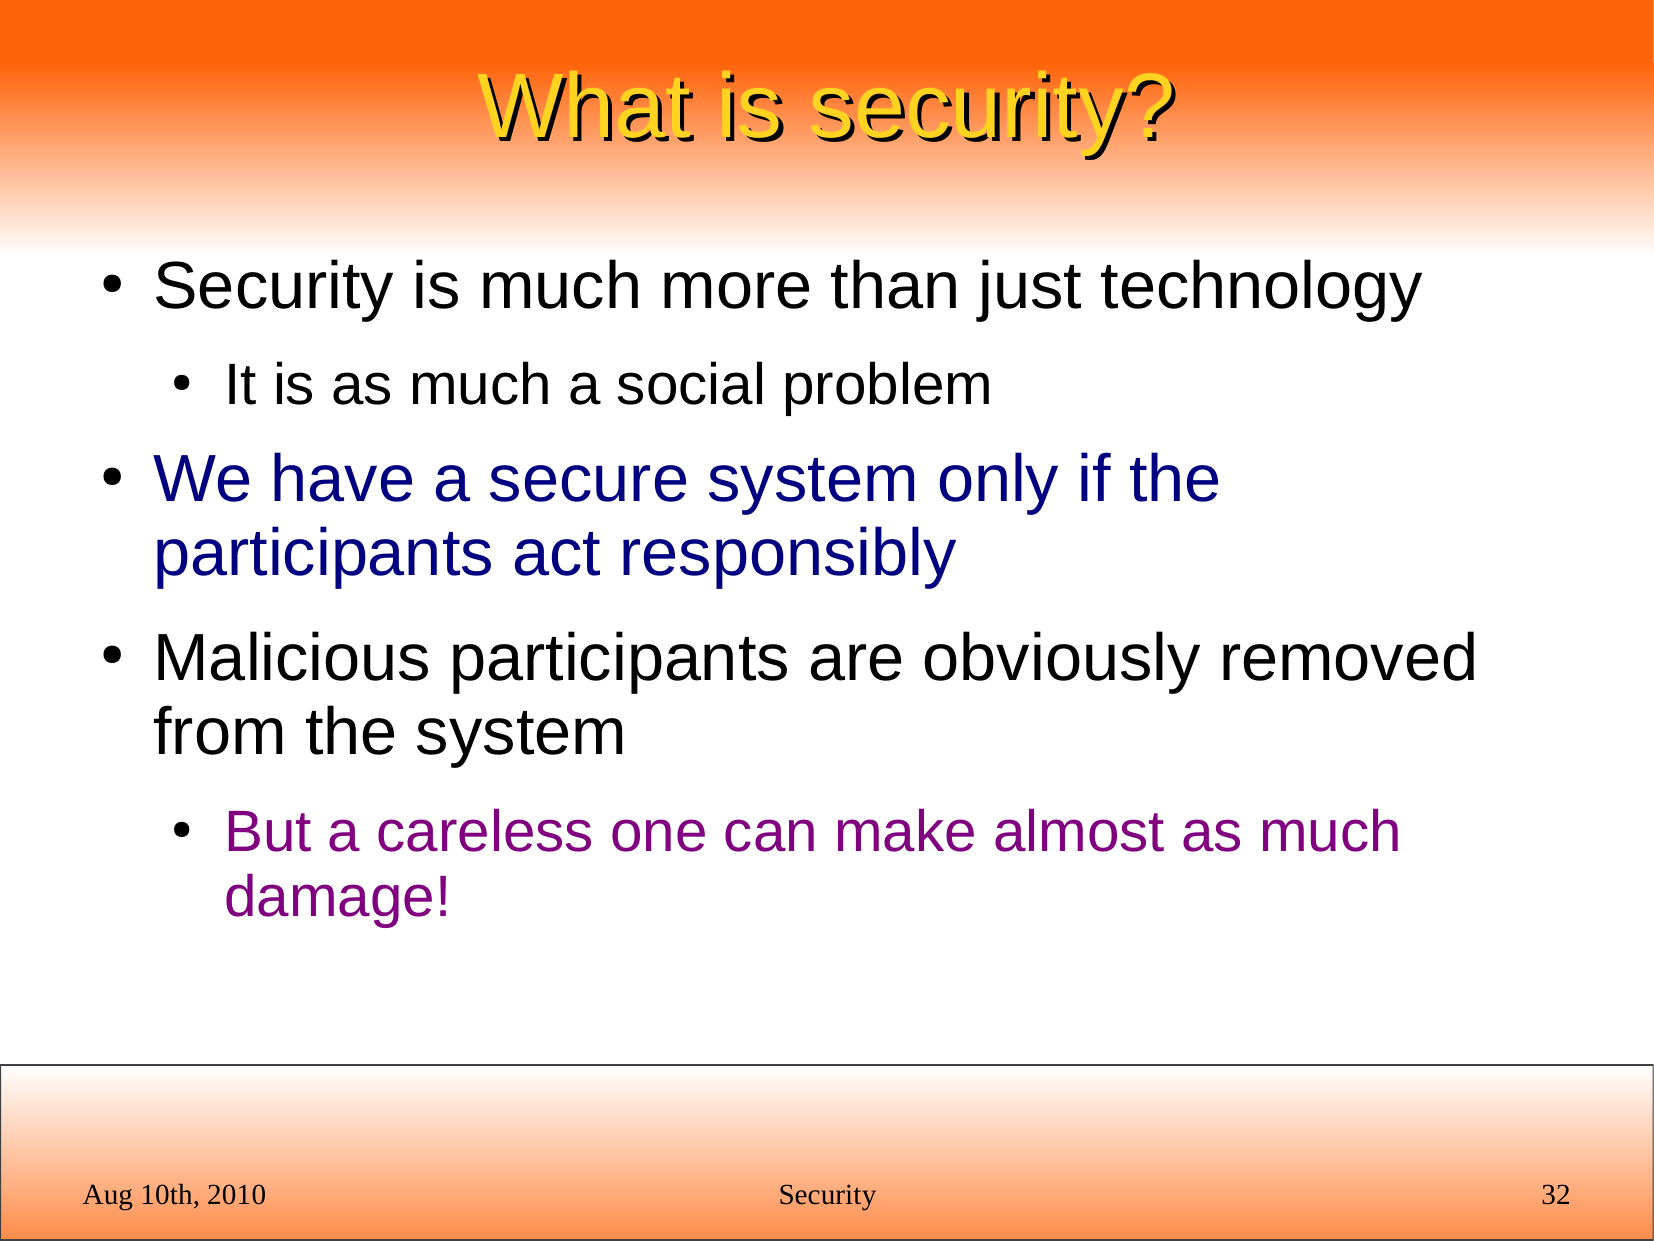

# What is security?
Security is much more than just technology
It is as much a social problem
We have a secure system only if the participants act responsibly
Malicious participants are obviously removed from the system
But a careless one can make almost as much damage!
Aug 10th, 2010
Security
32